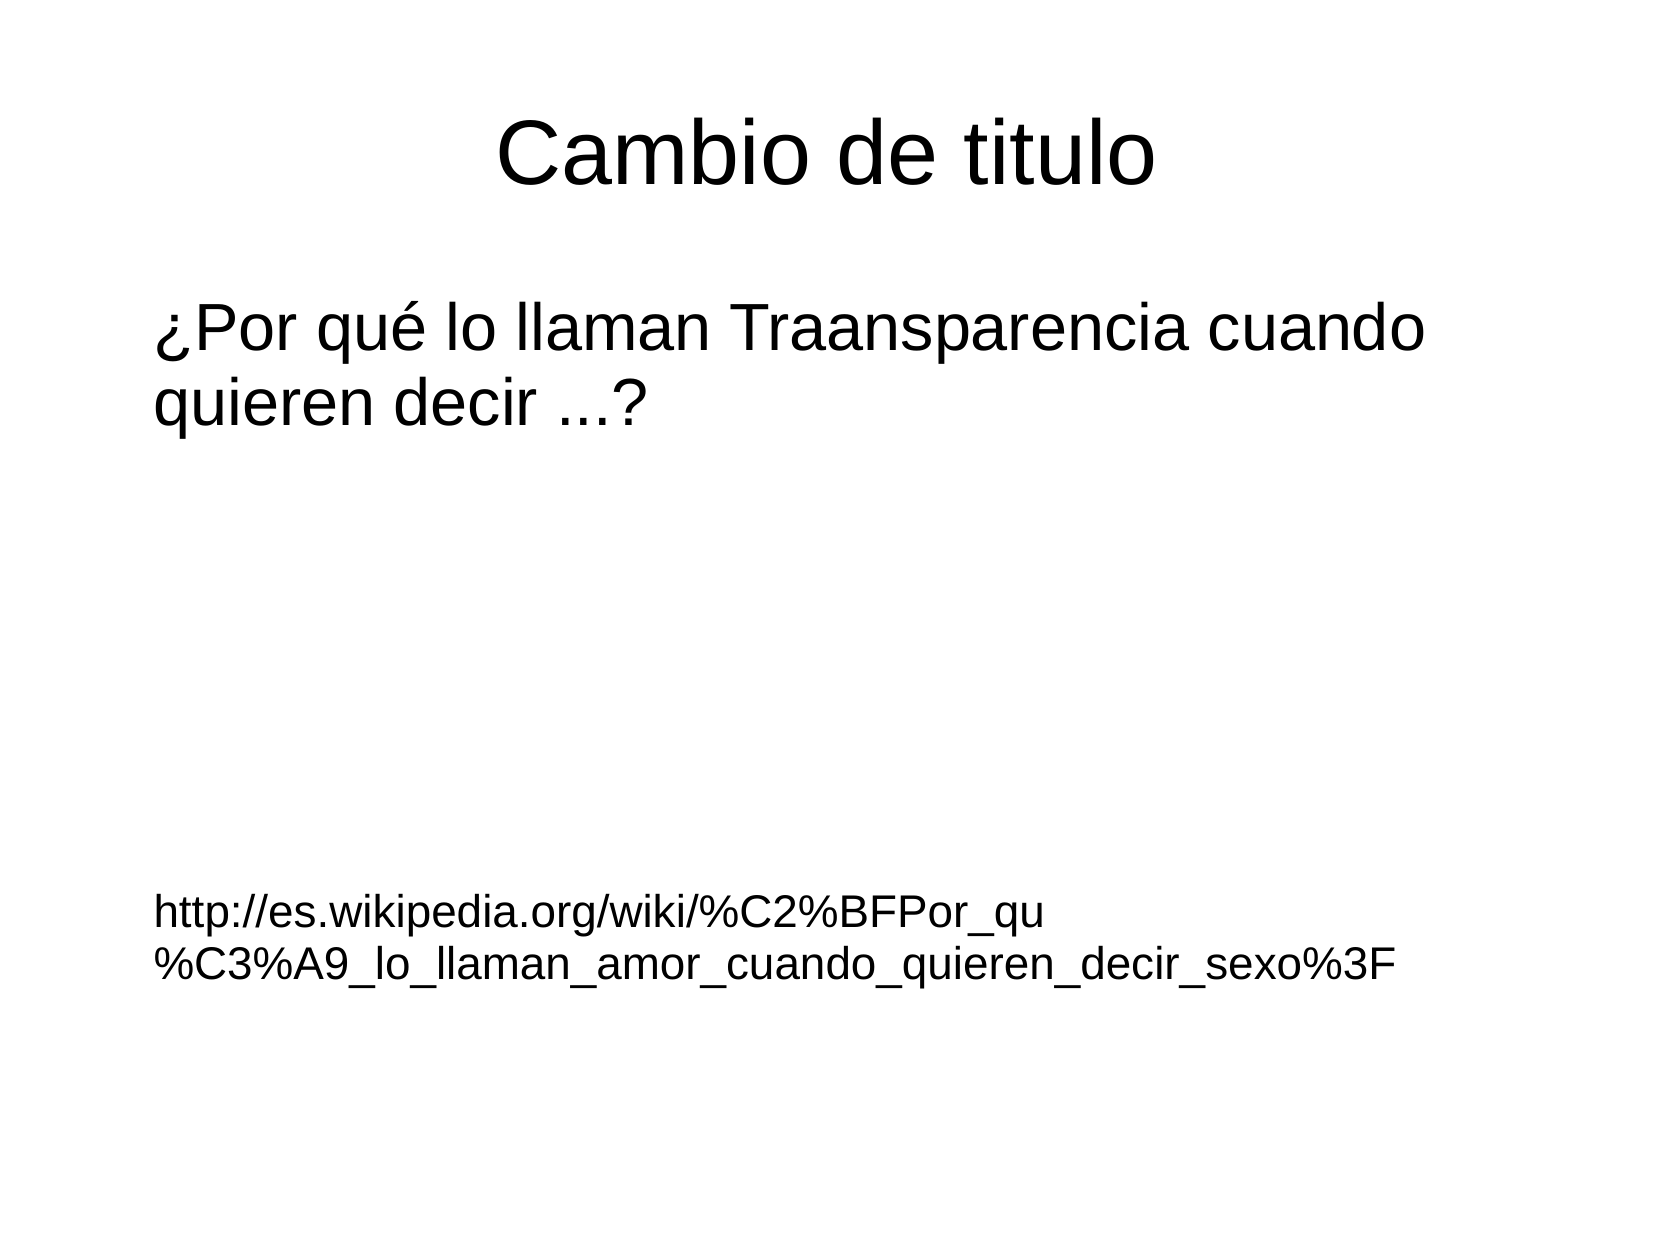

# Cambio de titulo
¿Por qué lo llaman Traansparencia cuando quieren decir ...?
http://es.wikipedia.org/wiki/%C2%BFPor_qu%C3%A9_lo_llaman_amor_cuando_quieren_decir_sexo%3F